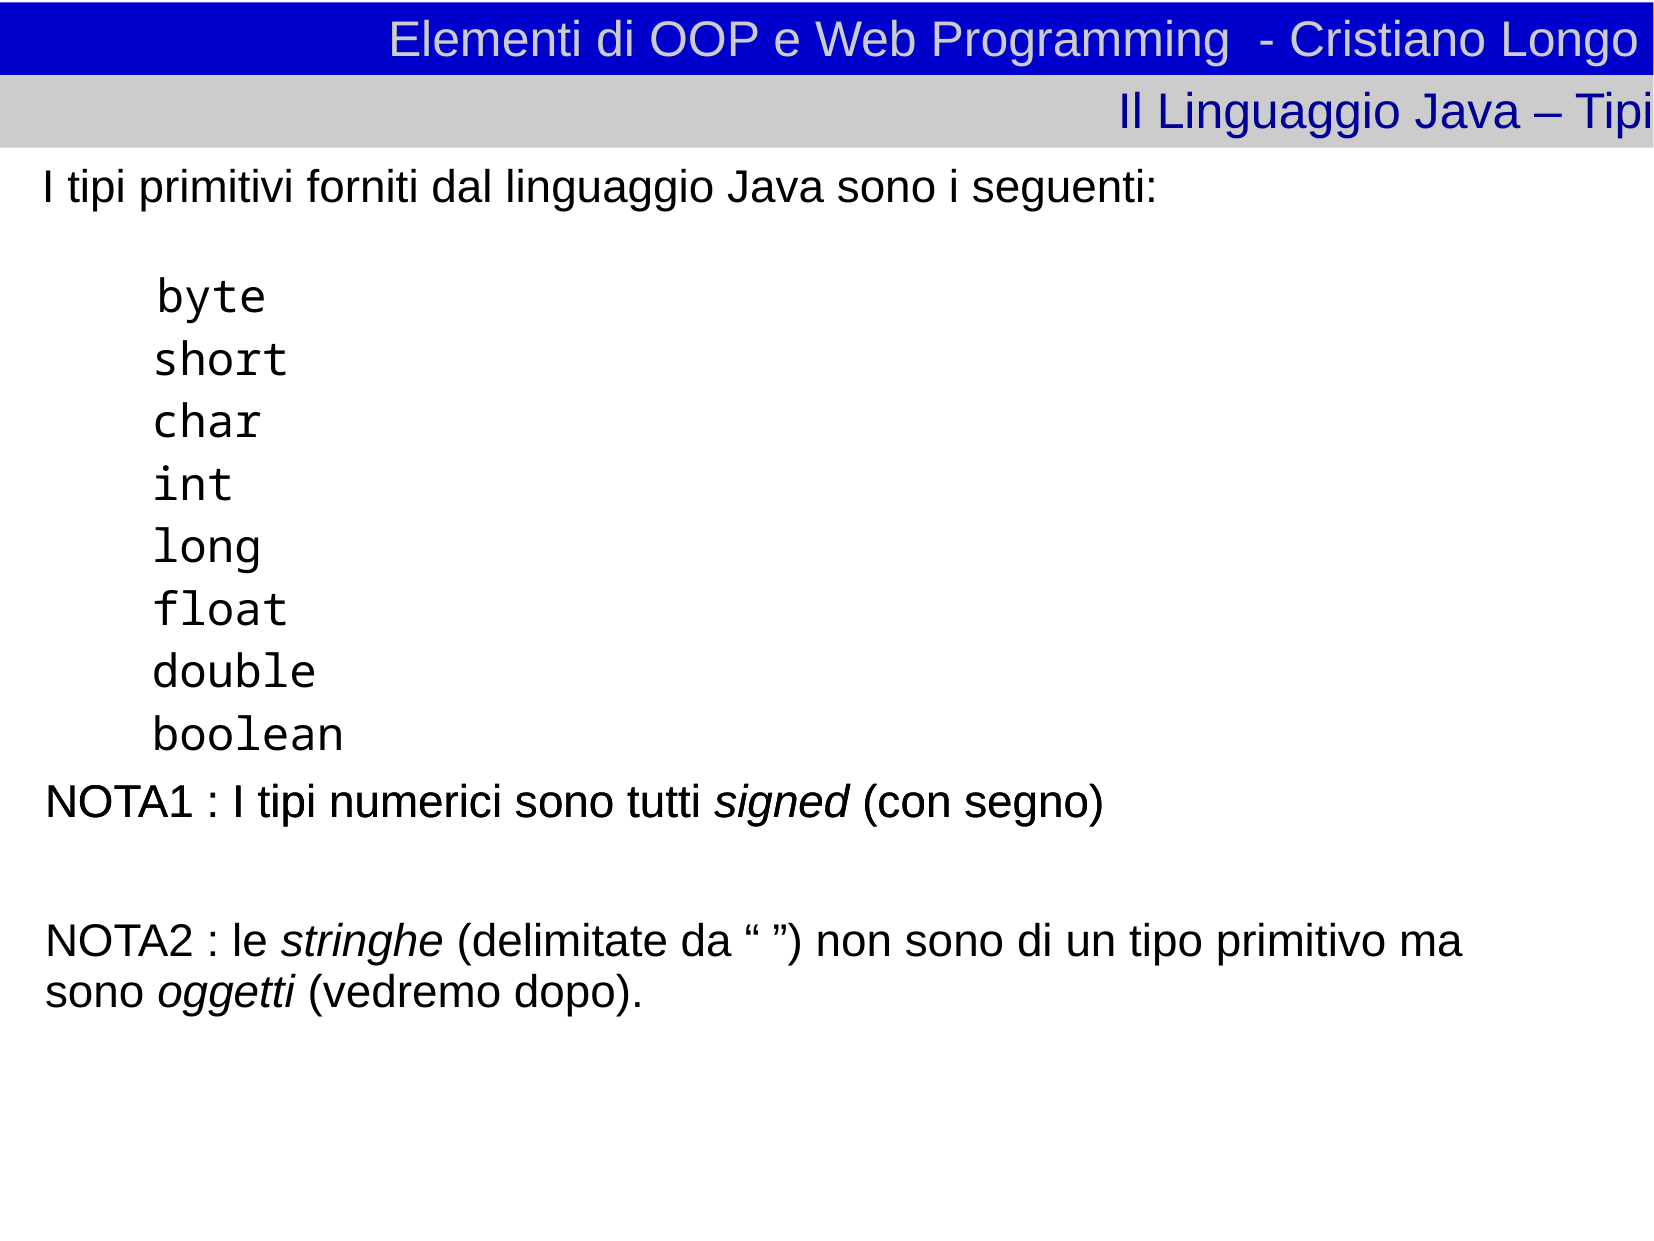

# Elementi di OOP e Web Programming - Cristiano Longo
Il Linguaggio Java – Tipi
I tipi primitivi forniti dal linguaggio Java sono i seguenti:
 byte
 short
 char
 int
 long
 float
 double
 boolean
NOTA1 : I tipi numerici sono tutti signed (con segno)
NOTA1 : I tipi numerici sono tutti signed (con segno)
NOTA2 : le stringhe (delimitate da “ ”) non sono di un tipo primitivo ma sono oggetti (vedremo dopo).